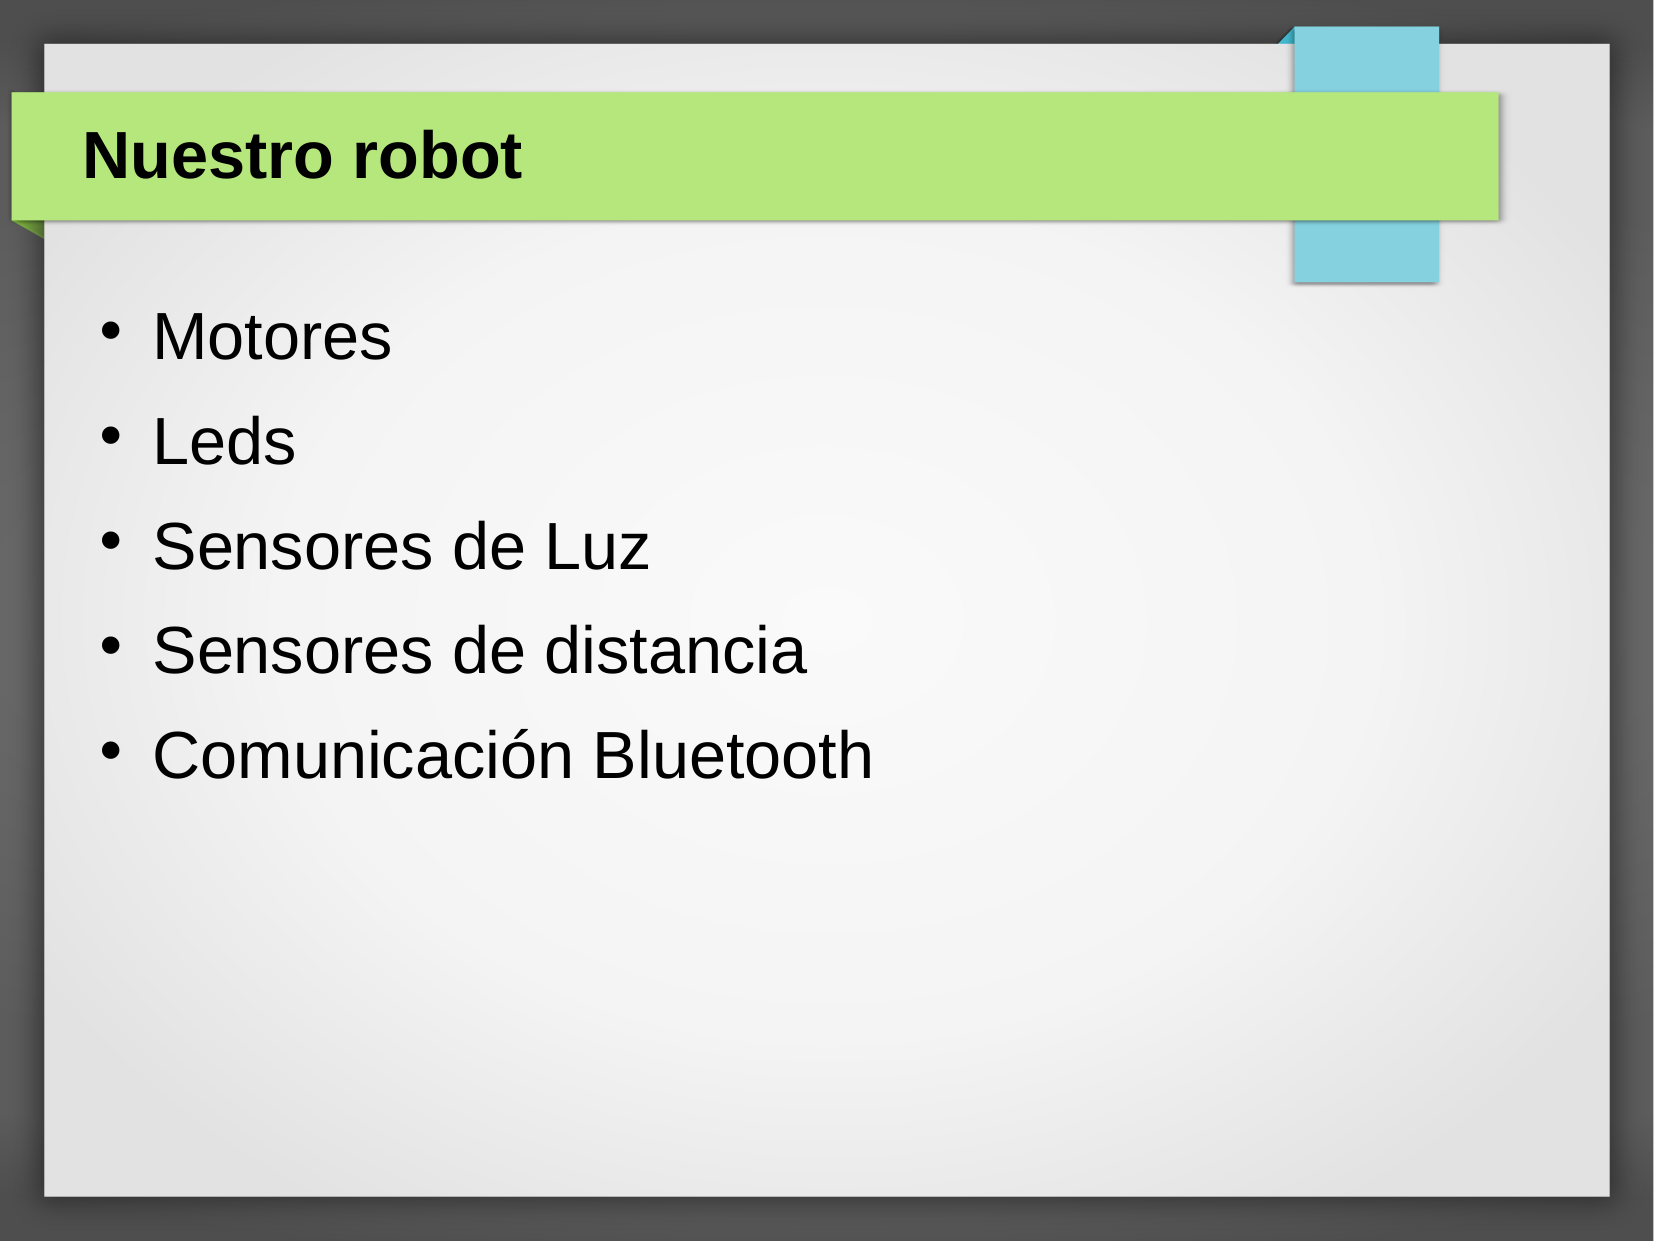

# Nuestro robot
Motores
Leds
Sensores de Luz
Sensores de distancia
Comunicación Bluetooth